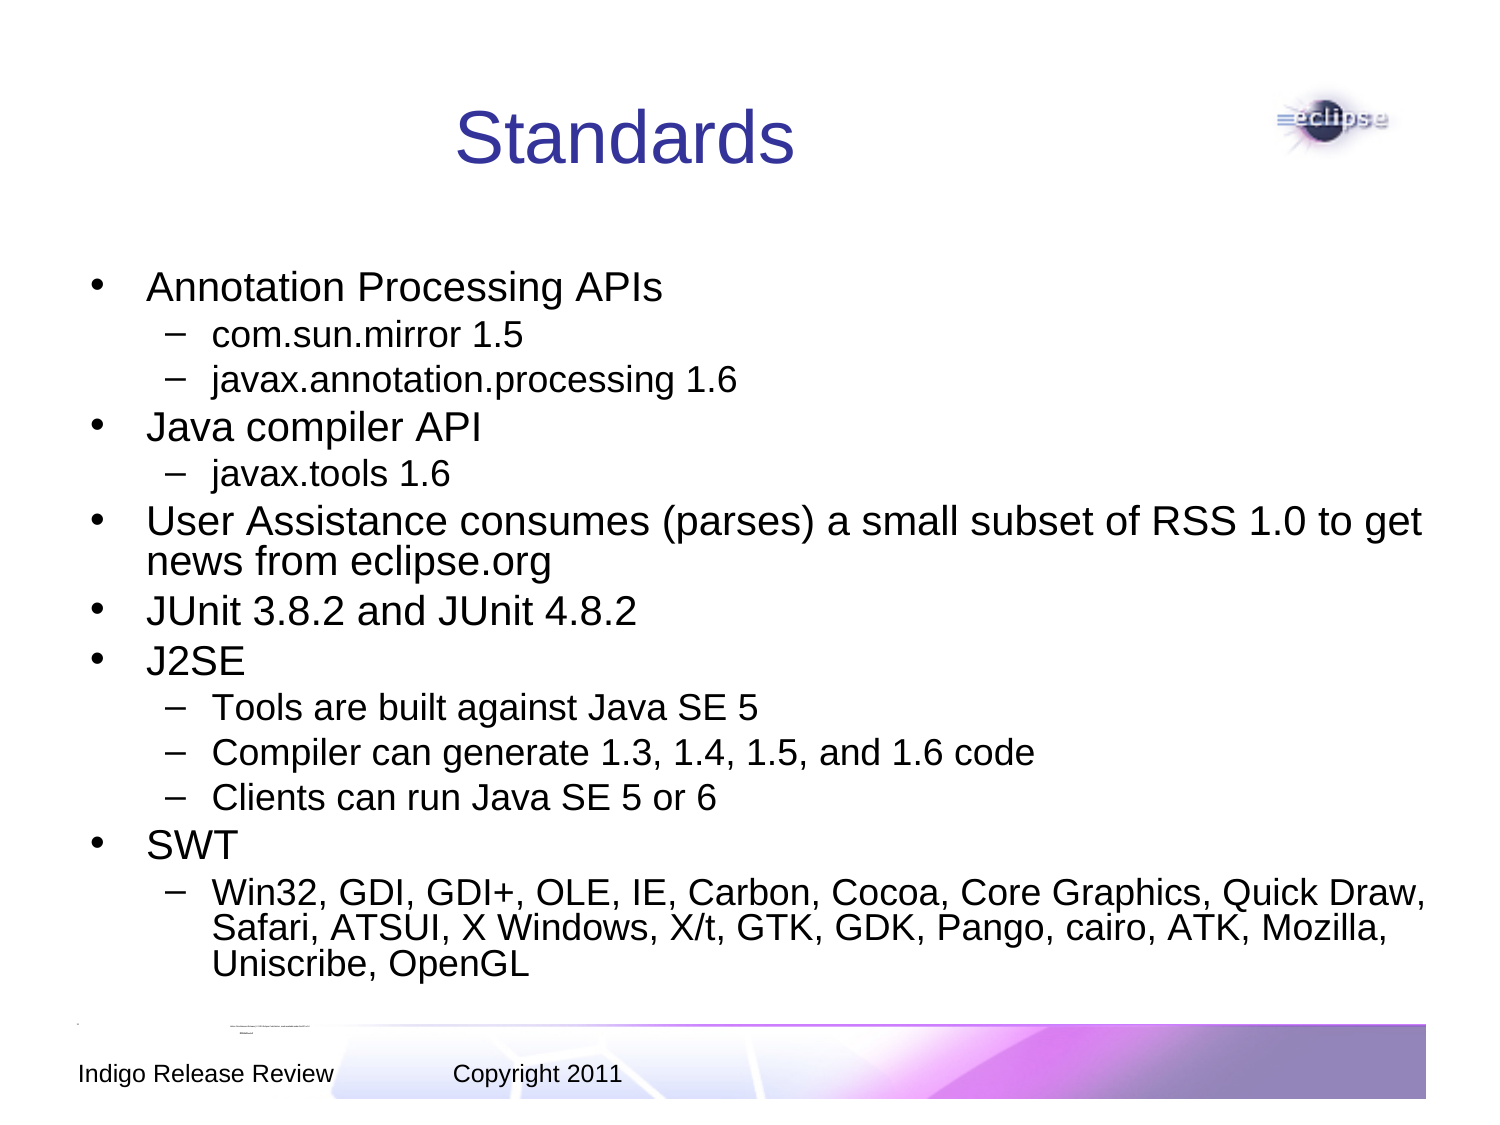

# Standards
Annotation Processing APIs
com.sun.mirror 1.5
javax.annotation.processing 1.6
Java compiler API
javax.tools 1.6
User Assistance consumes (parses) a small subset of RSS 1.0 to get news from eclipse.org
JUnit 3.8.2 and JUnit 4.8.2
J2SE
Tools are built against Java SE 5
Compiler can generate 1.3, 1.4, 1.5, and 1.6 code
Clients can run Java SE 5 or 6
SWT
Win32, GDI, GDI+, OLE, IE, Carbon, Cocoa, Core Graphics, Quick Draw, Safari, ATSUI, X Windows, X/t, GTK, GDK, Pango, cairo, ATK, Mozilla, Uniscribe, OpenGL
22
Copyright 2011